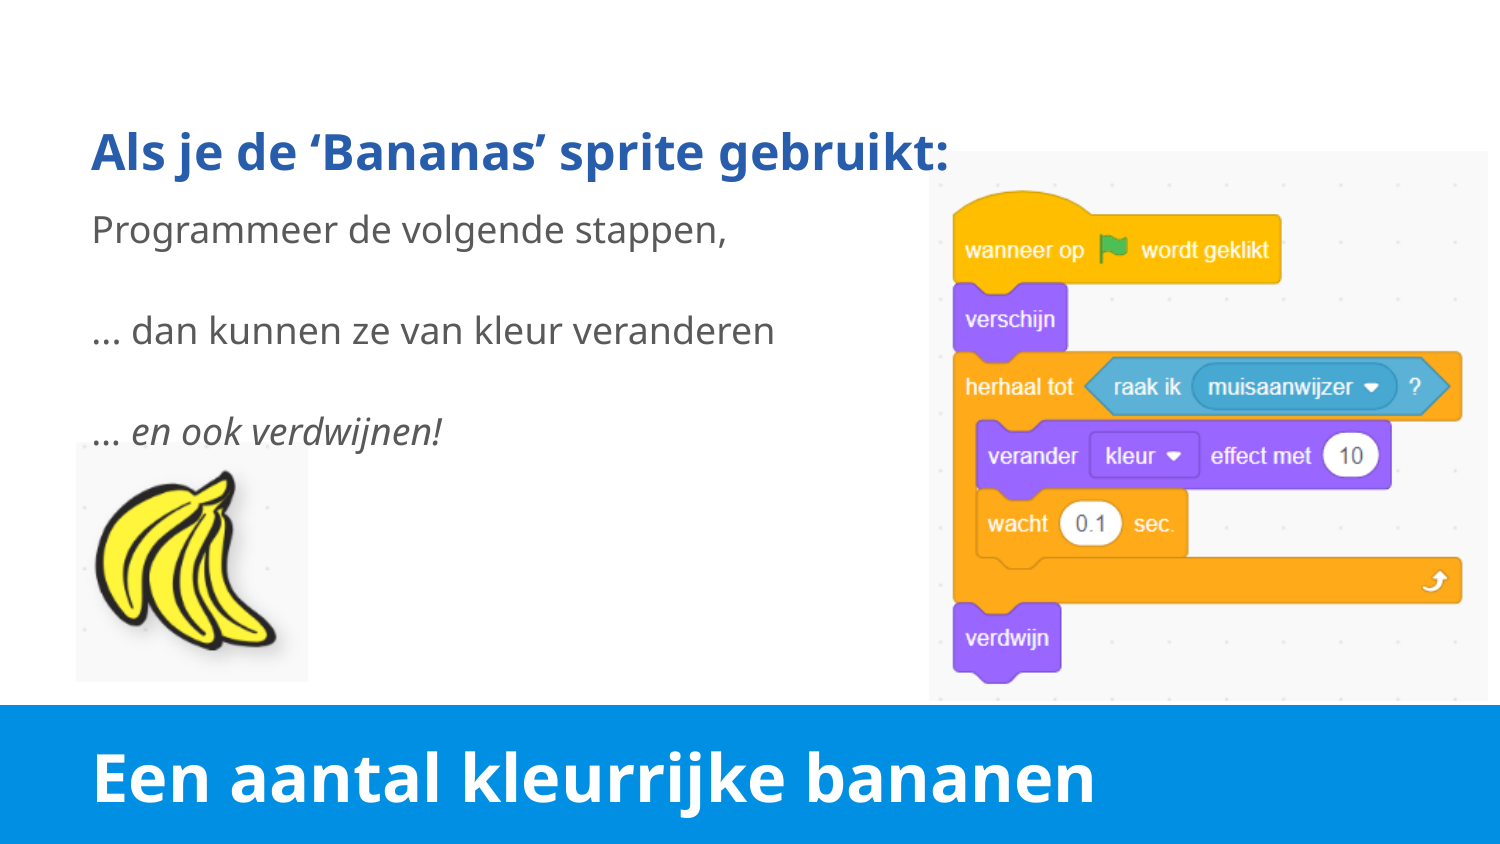

Als je de ‘Bananas’ sprite gebruikt:
Programmeer de volgende stappen,
... dan kunnen ze van kleur veranderen
… en ook verdwijnen!
# Een aantal kleurrijke bananen